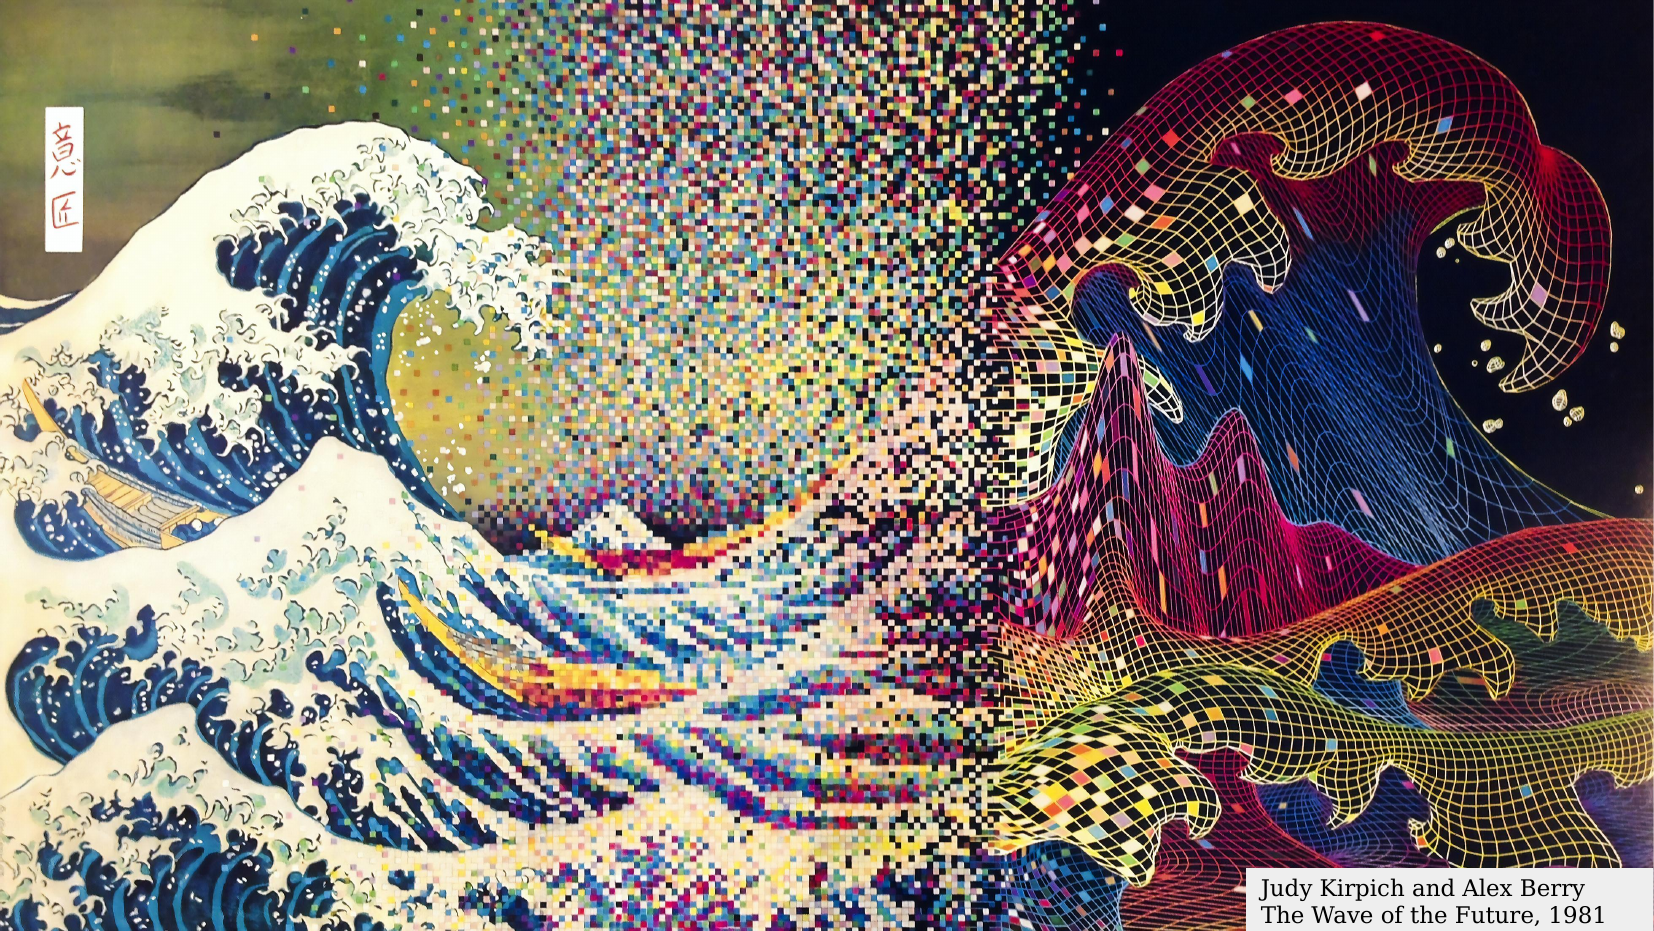

Judy Kirpich and Alex Berry
The Wave of the Future, 1981